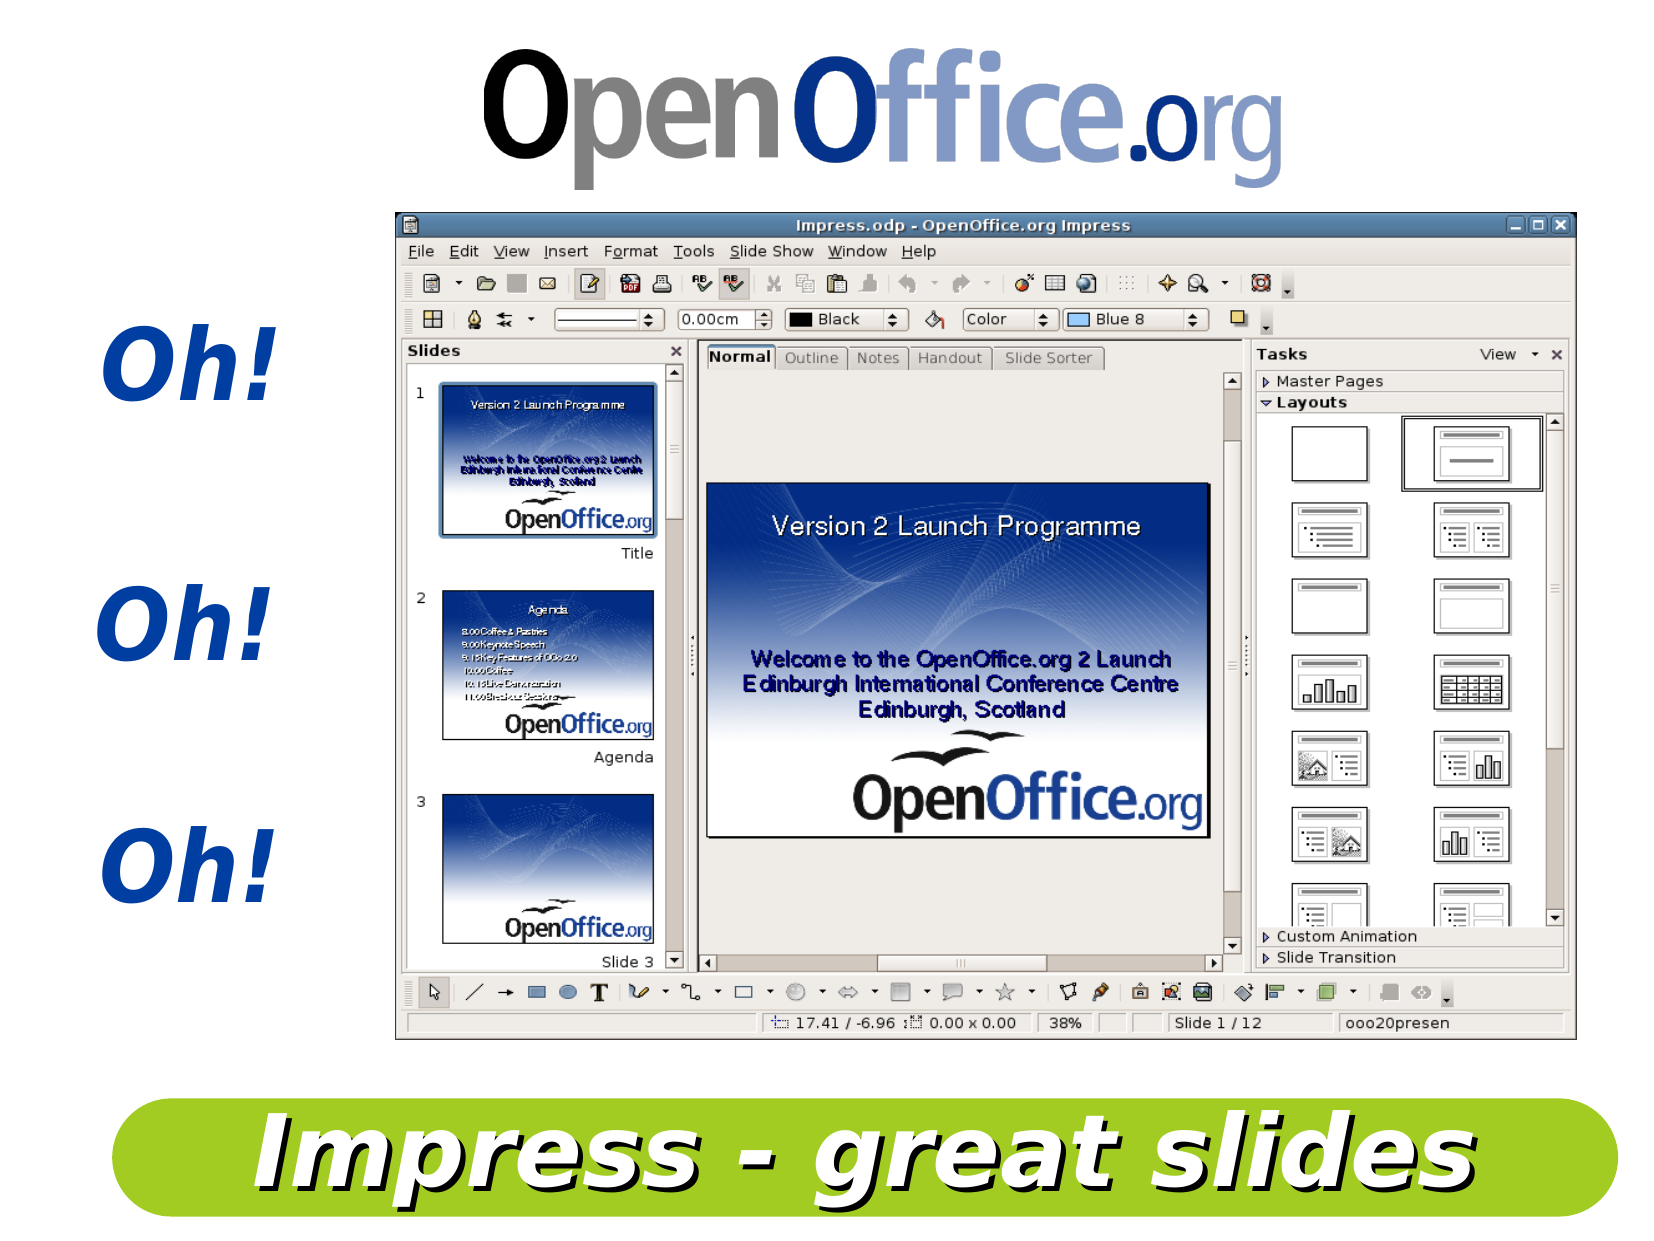

Oh!
Oh!
Oh!
Impress - great slides